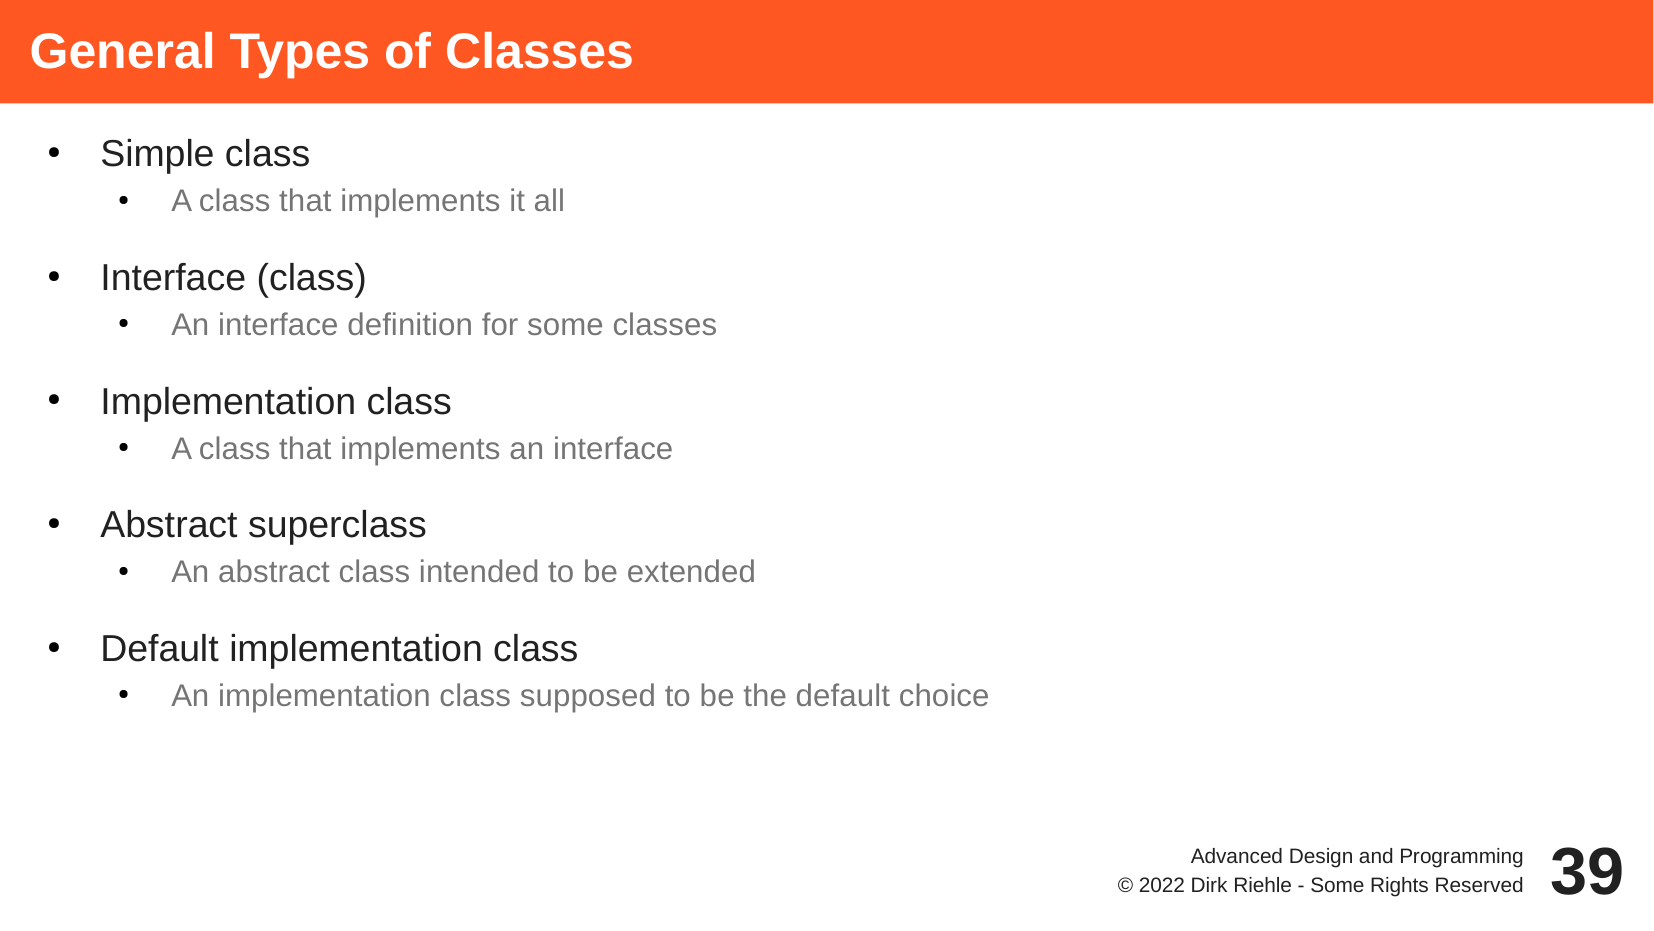

# General Types of Classes
Simple class
A class that implements it all
Interface (class)
An interface definition for some classes
Implementation class
A class that implements an interface
Abstract superclass
An abstract class intended to be extended
Default implementation class
An implementation class supposed to be the default choice
Advanced Design and Programming
39
© 2022 Dirk Riehle - Some Rights Reserved